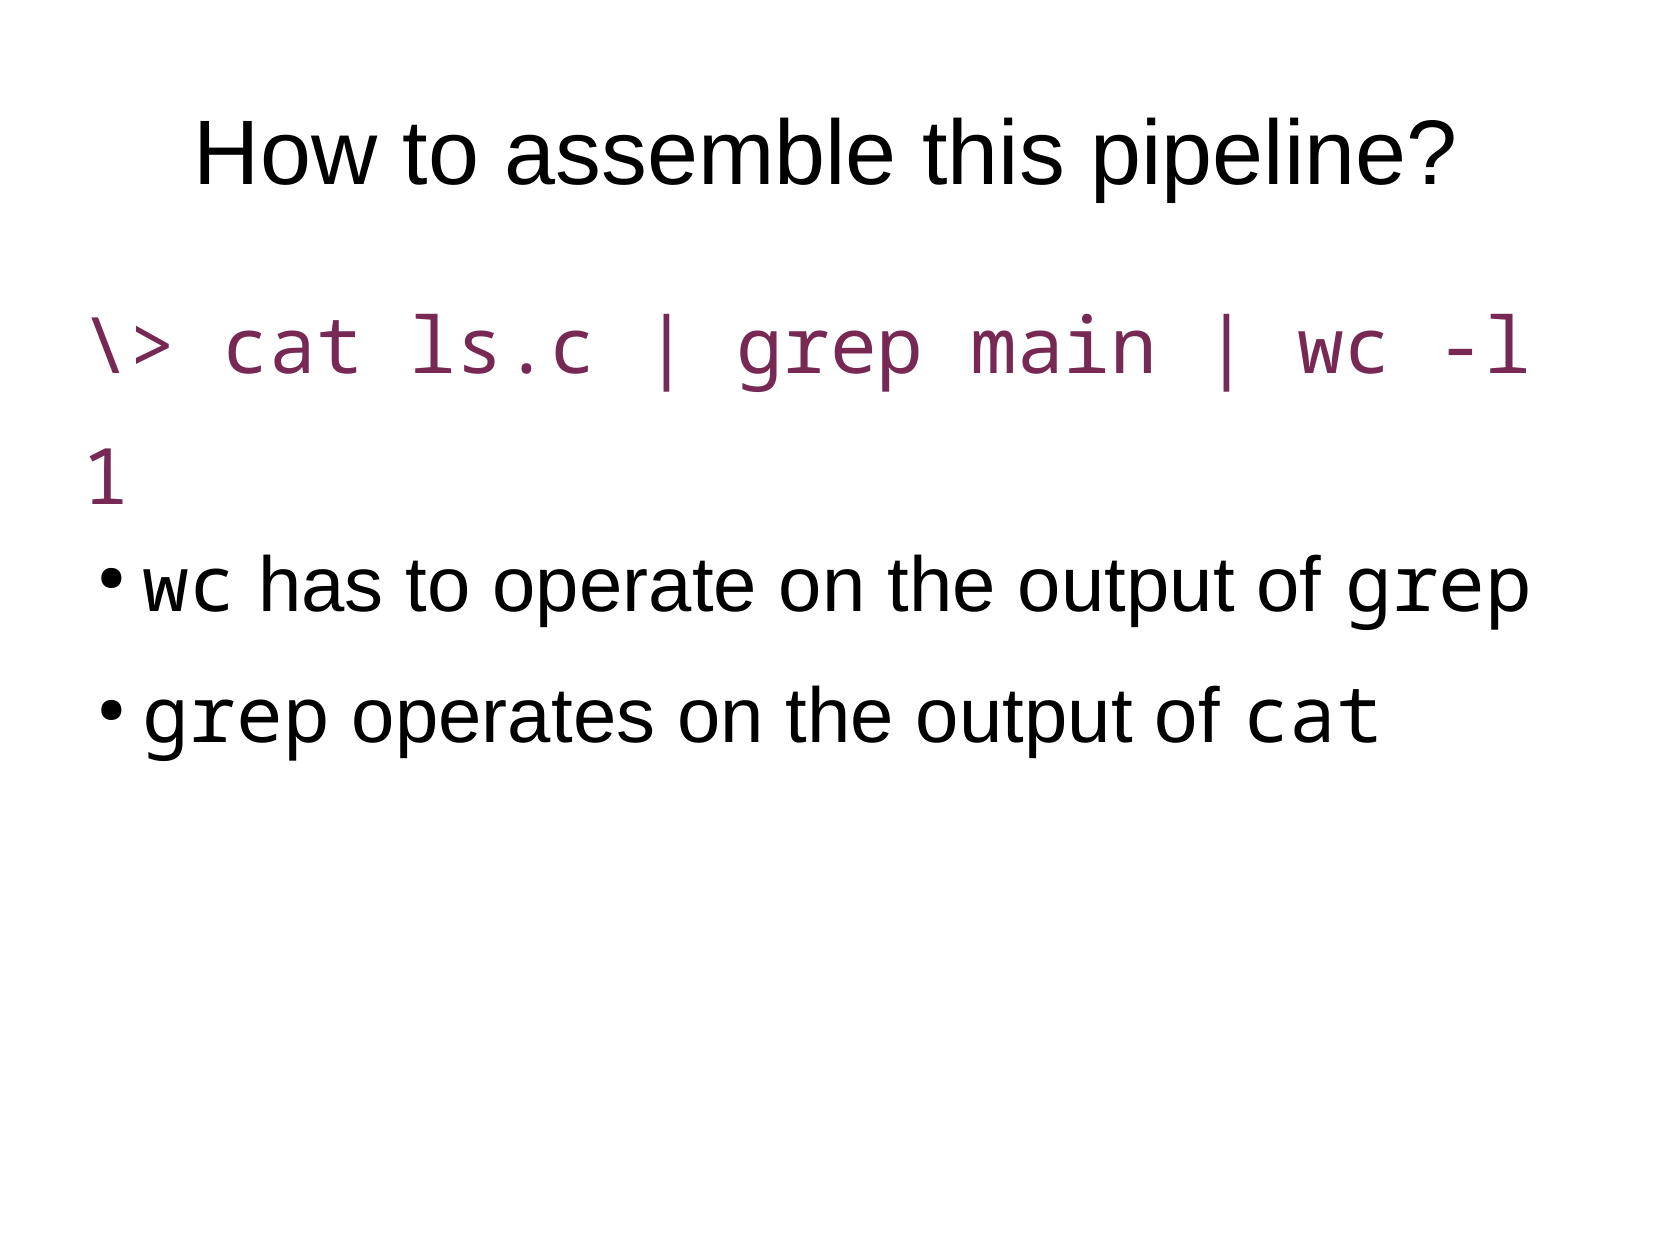

# How to assemble this pipeline?
\> cat ls.c | grep main | wc -l
1
wc has to operate on the output of grep
grep operates on the output of cat